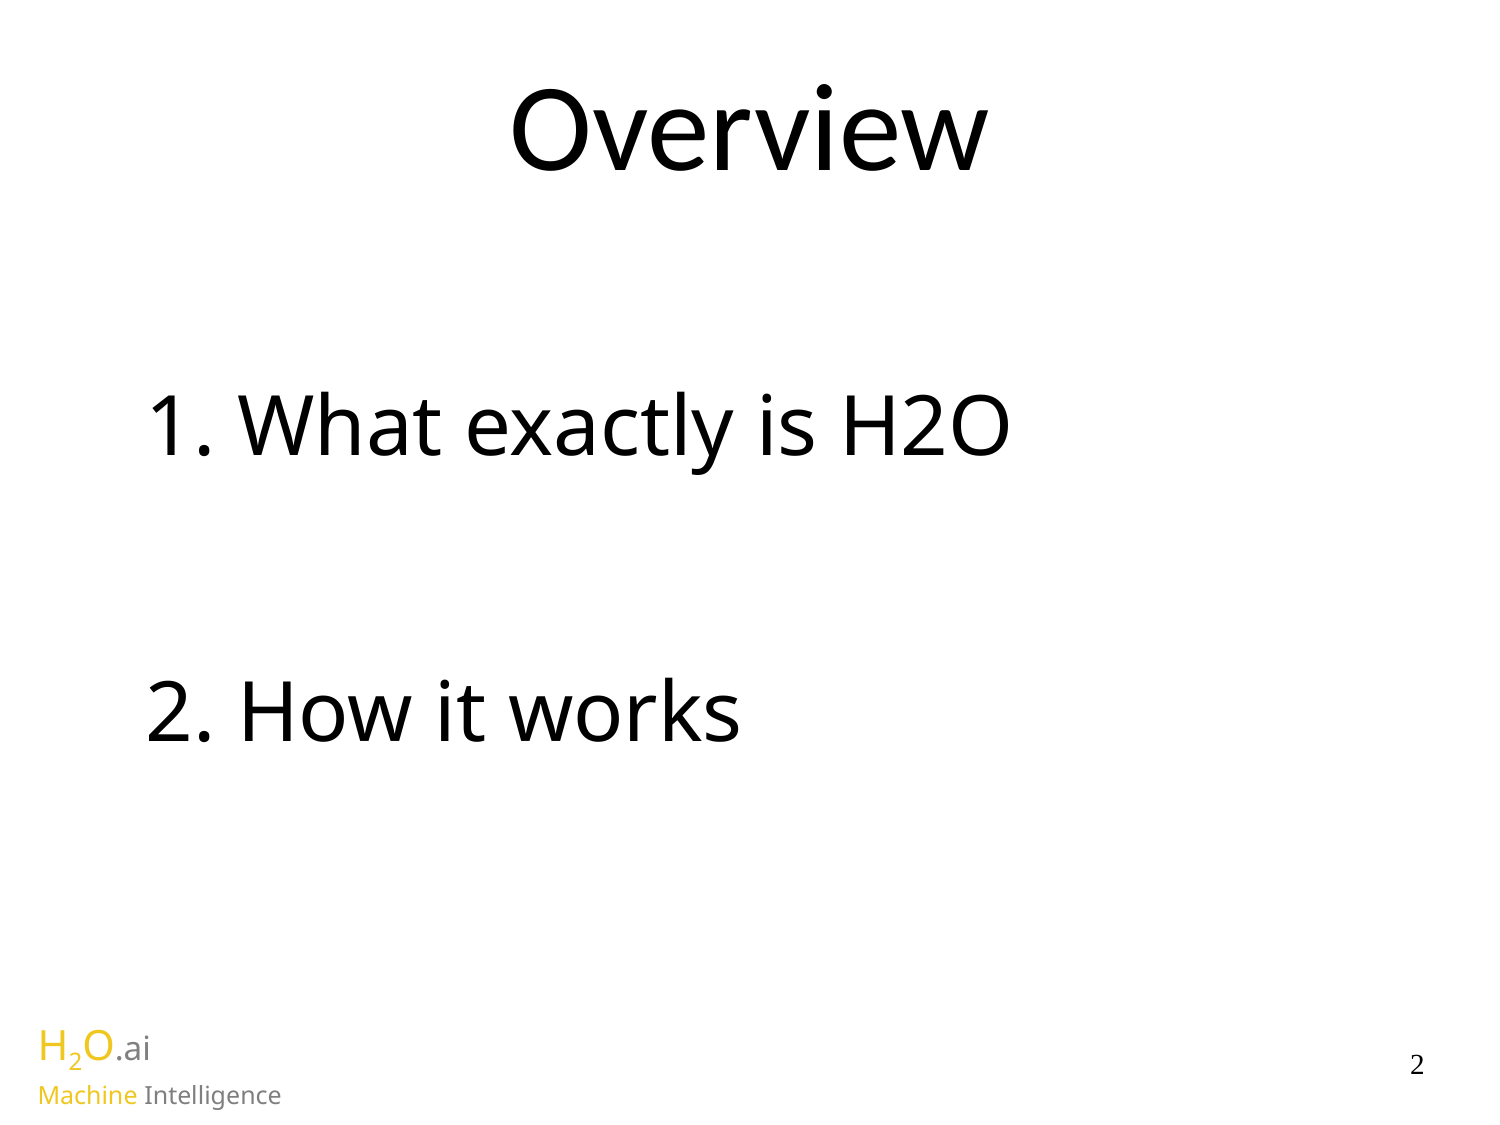

# Overview
1. What exactly is H2O
2. How it works
2